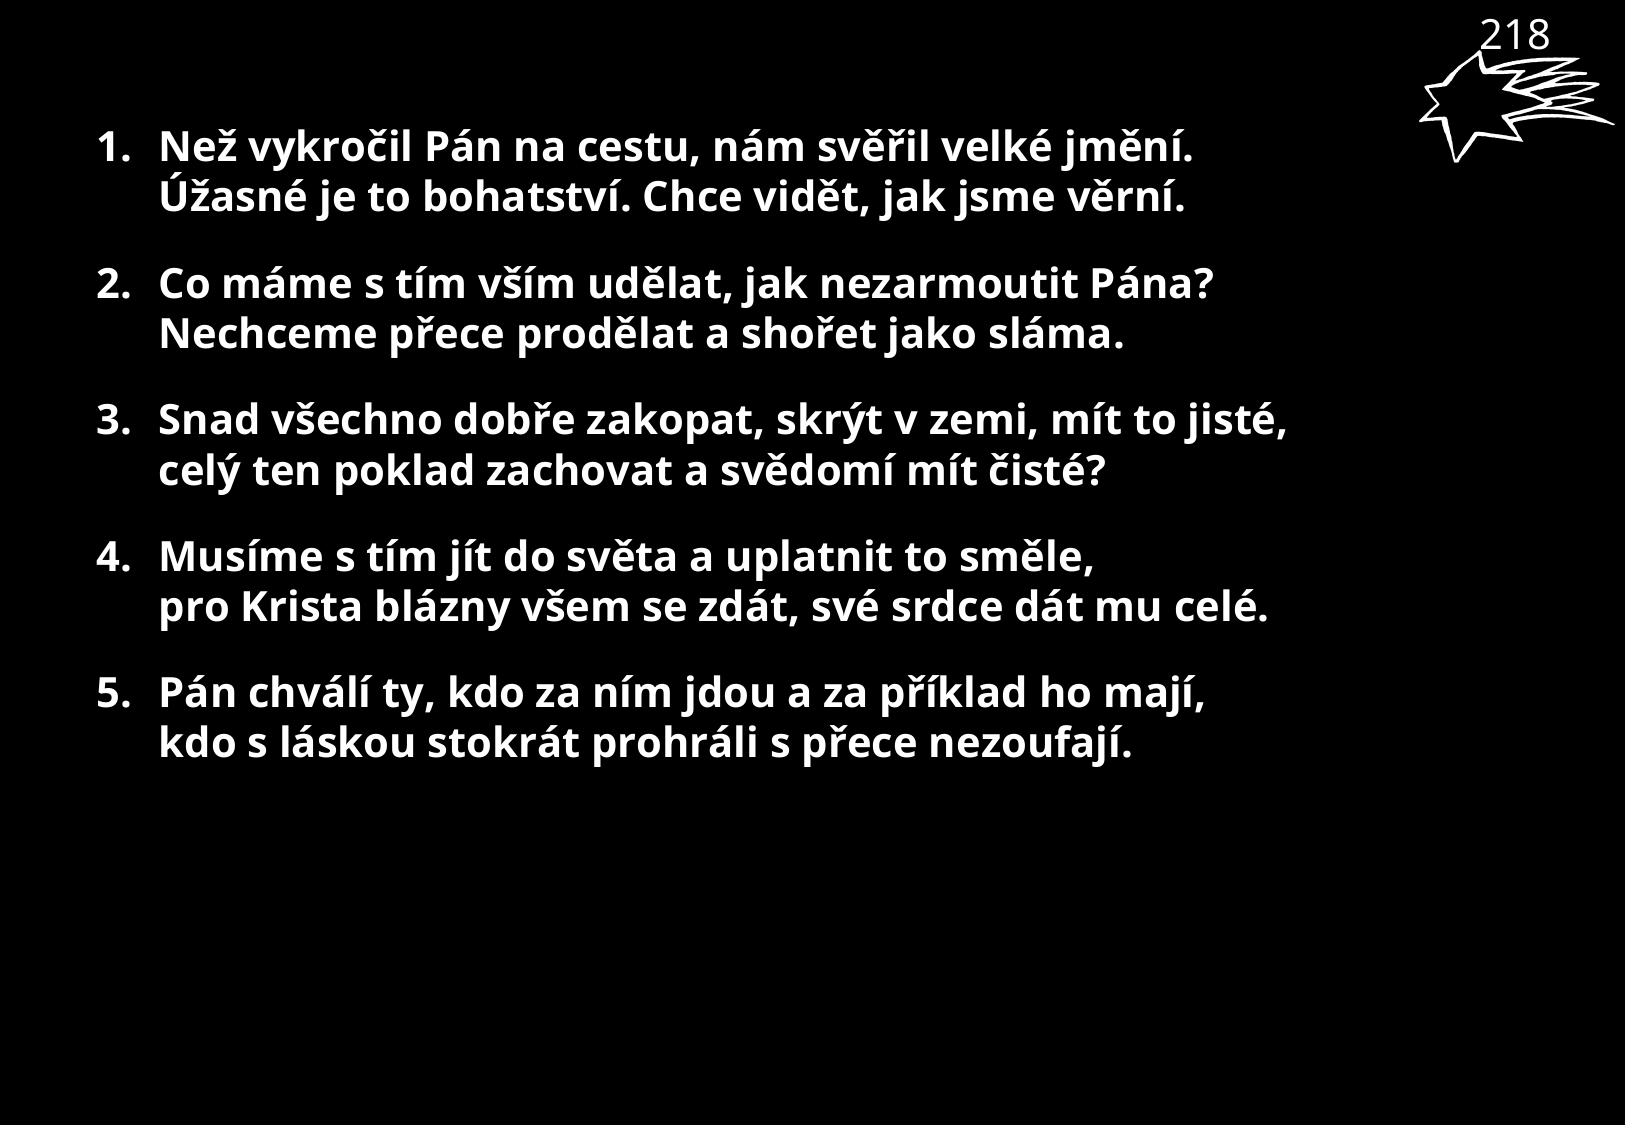

218
# Než vykročil Pán na cestu, nám svěřil velké jmění. Úžasné je to bohatství. Chce vidět, jak jsme věrní.
Co máme s tím vším udělat, jak nezarmoutit Pána?
Nechceme přece prodělat a shořet jako sláma.
Snad všechno dobře zakopat, skrýt v zemi, mít to jisté,
celý ten poklad zachovat a svědomí mít čisté?
Musíme s tím jít do světa a uplatnit to směle,
pro Krista blázny všem se zdát, své srdce dát mu celé.
Pán chválí ty, kdo za ním jdou a za příklad ho mají,
kdo s láskou stokrát prohráli s přece nezoufají.